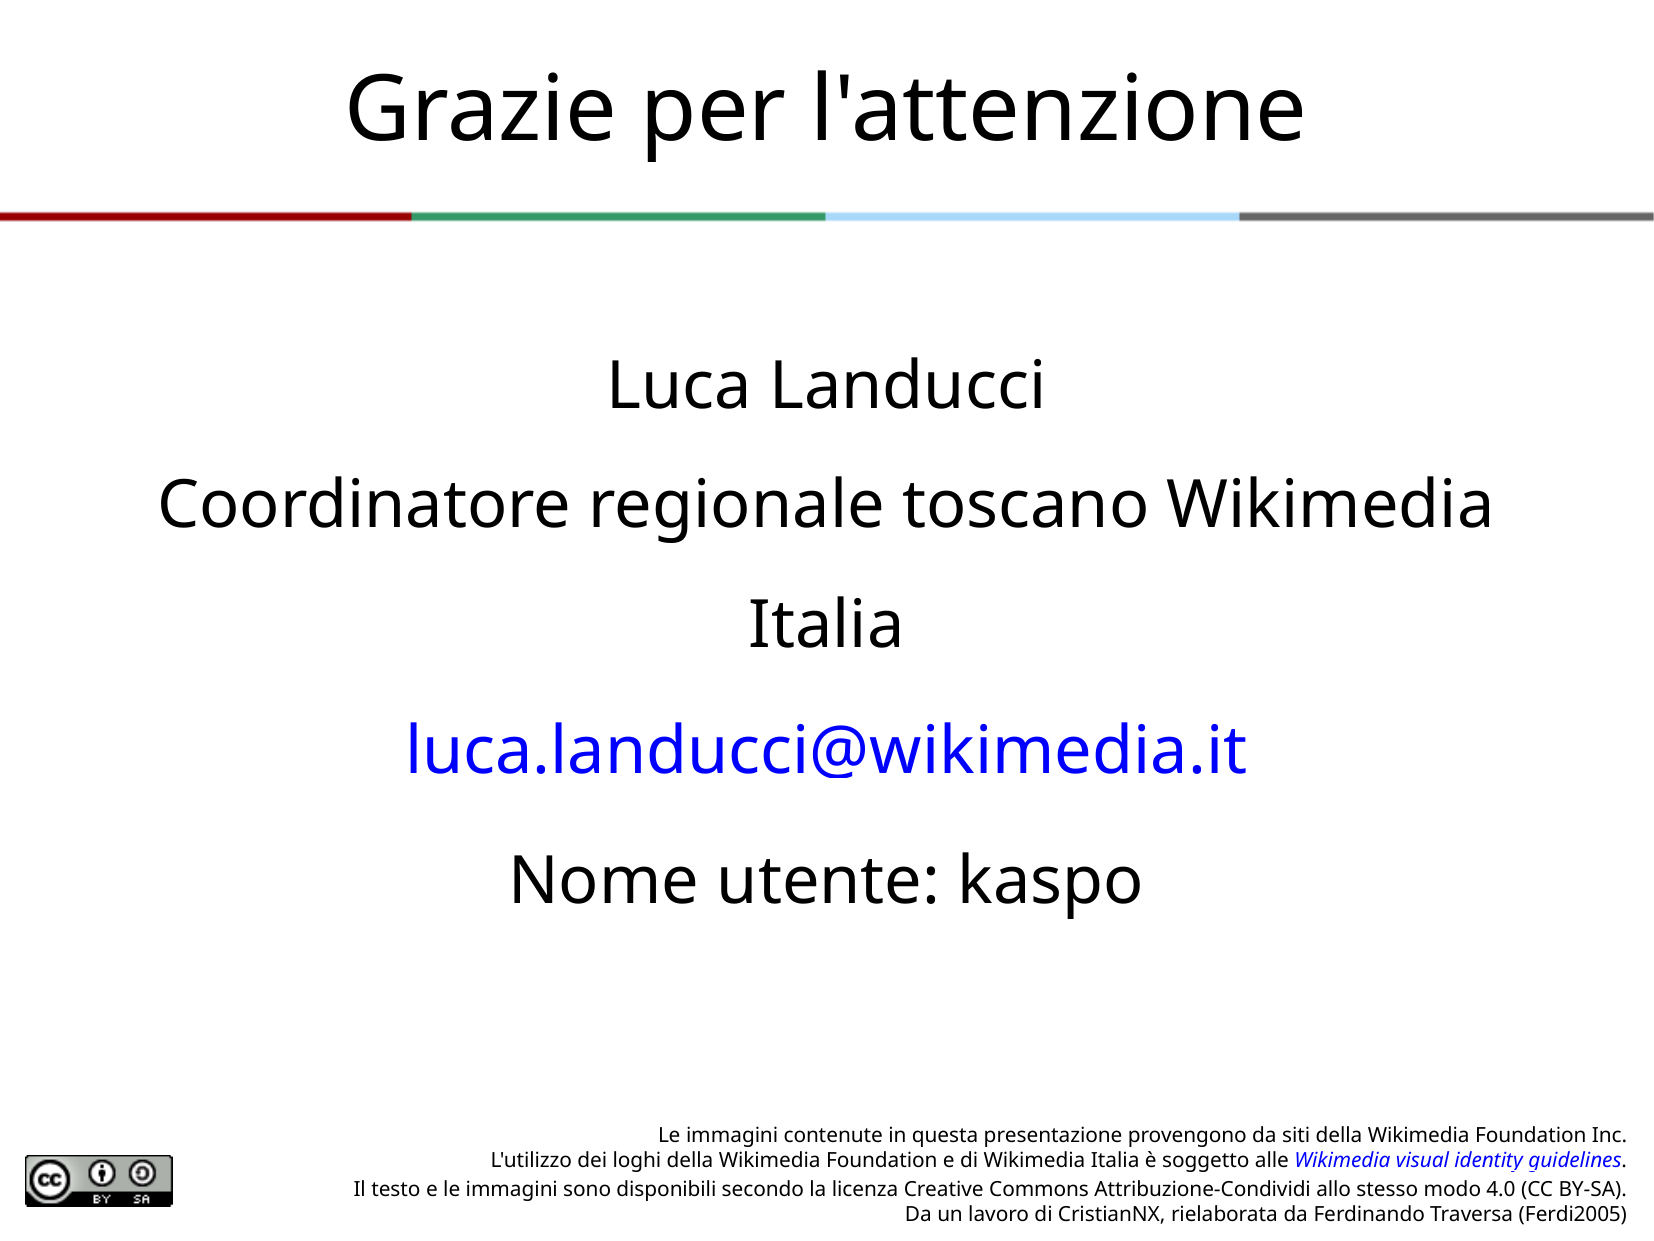

Grazie per l'attenzione
Luca Landucci
Coordinatore regionale toscano Wikimedia Italia
luca.landucci@wikimedia.it
Nome utente: kaspo
Le immagini contenute in questa presentazione provengono da siti della Wikimedia Foundation Inc.
L'utilizzo dei loghi della Wikimedia Foundation e di Wikimedia Italia è soggetto alle Wikimedia visual identity guidelines.
Il testo e le immagini sono disponibili secondo la licenza Creative Commons Attribuzione-Condividi allo stesso modo 4.0 (CC BY-SA).
Da un lavoro di CristianNX, rielaborata da Ferdinando Traversa (Ferdi2005)